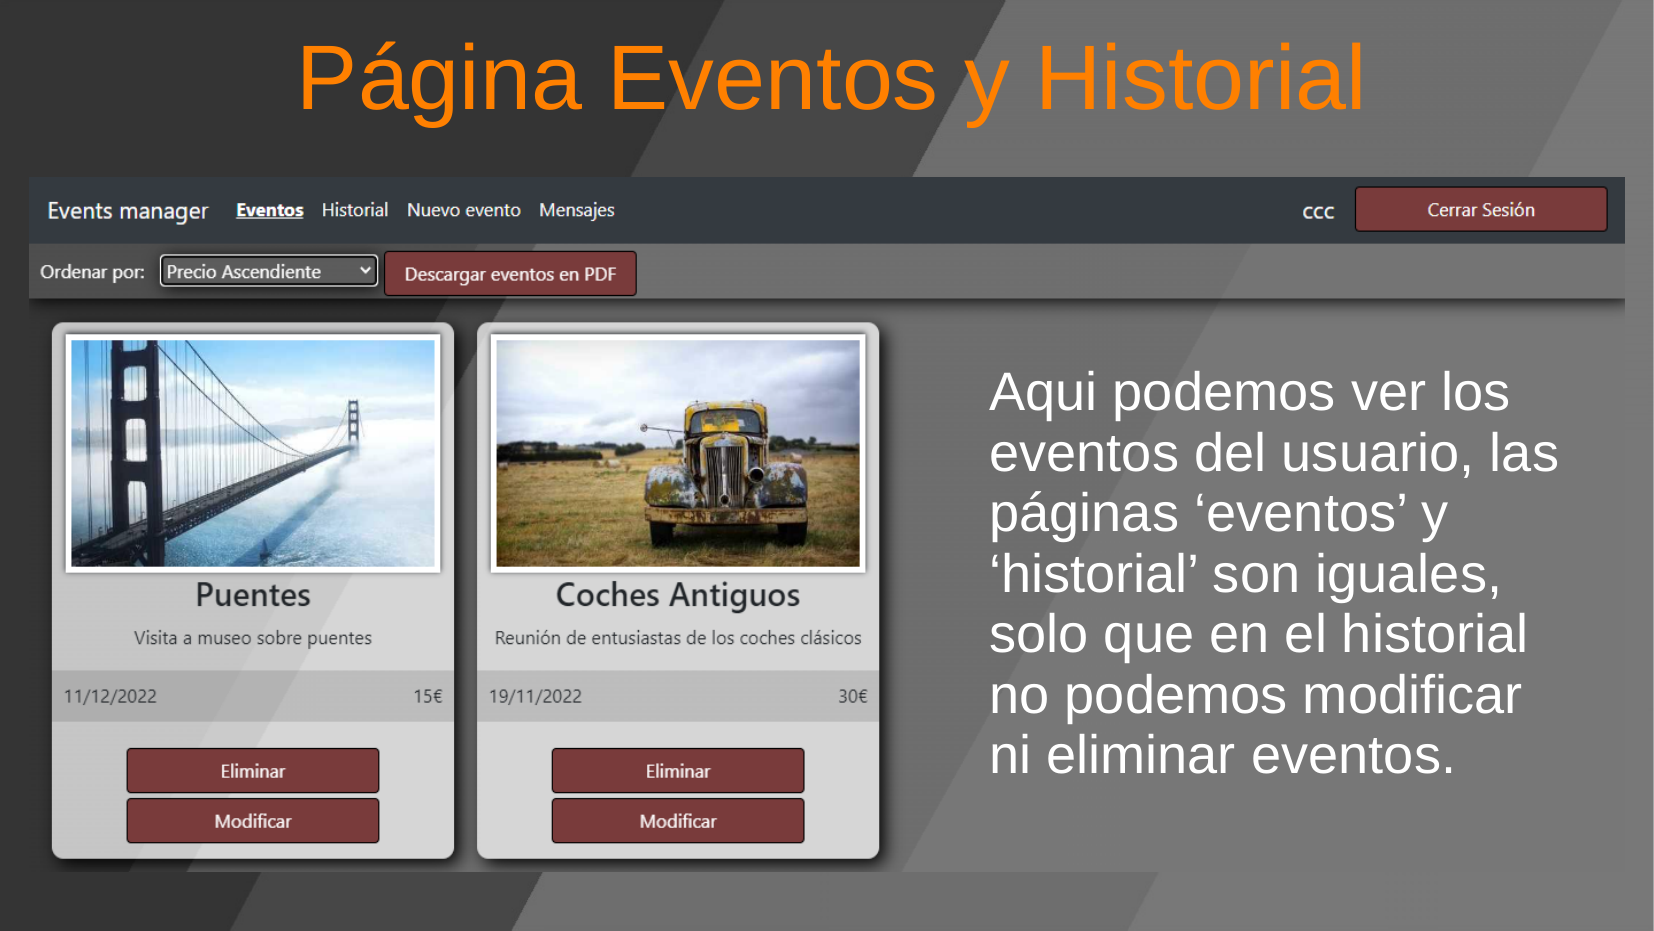

# Página Eventos y Historial
Aqui podemos ver los eventos del usuario, las páginas ‘eventos’ y ‘historial’ son iguales, solo que en el historial no podemos modificar ni eliminar eventos.